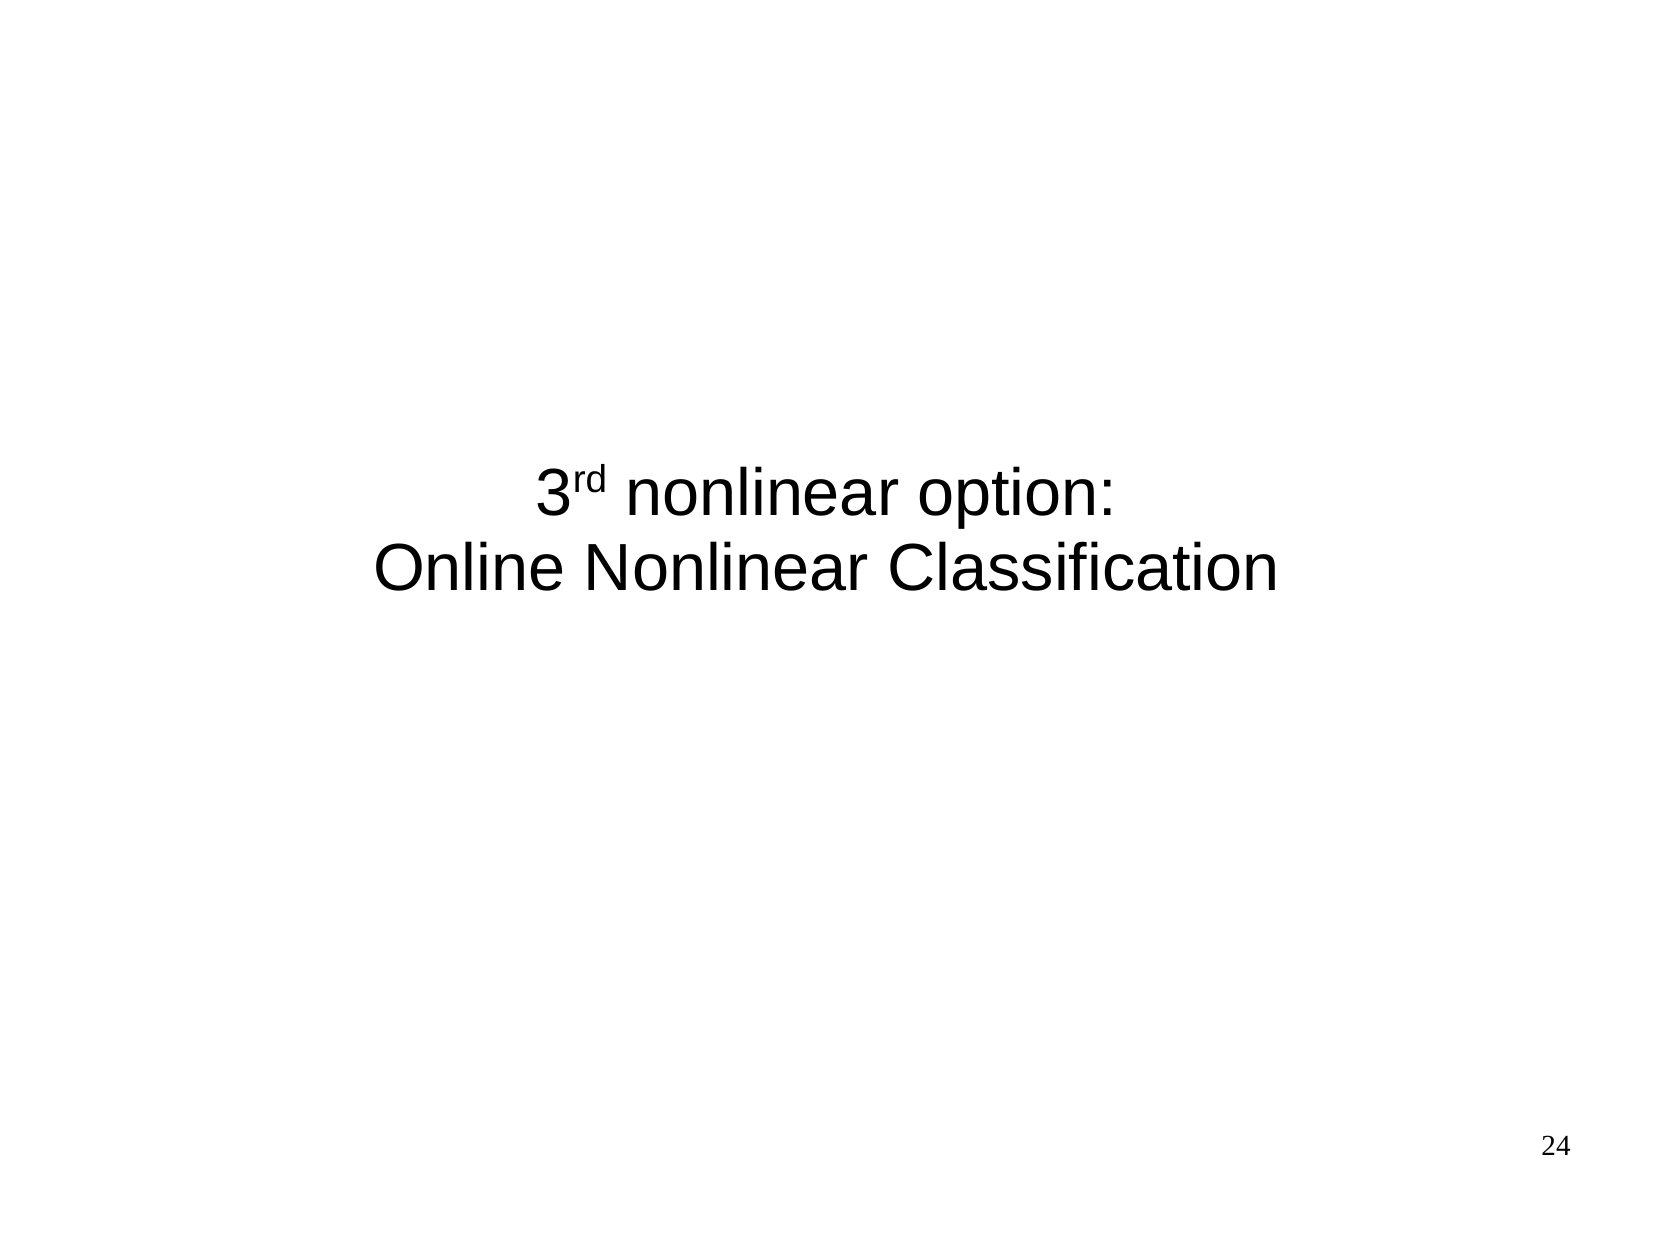

# 3rd nonlinear option:
Online Nonlinear Classification
24